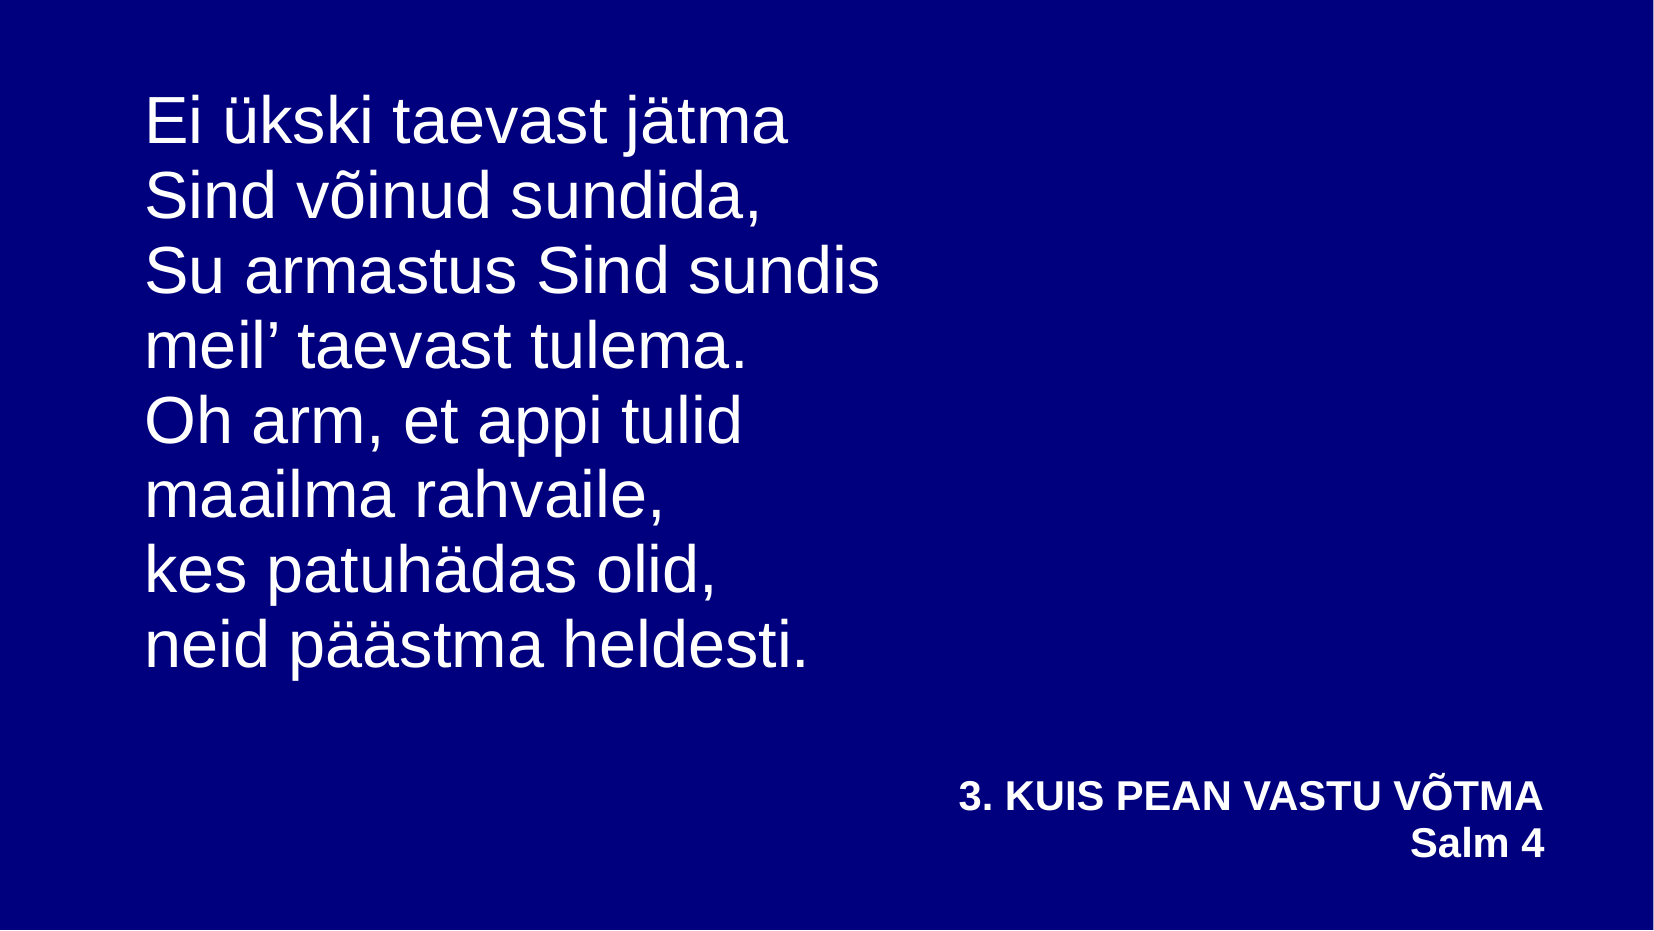

Ei ükski taevast jätma
Sind võinud sundida,
Su armastus Sind sundis
meil’ taevast tulema.
Oh arm, et appi tulid
maailma rahvaile,
kes patuhädas olid,
neid päästma heldesti.
3. KUIS PEAN VASTU VÕTMA
Salm 4